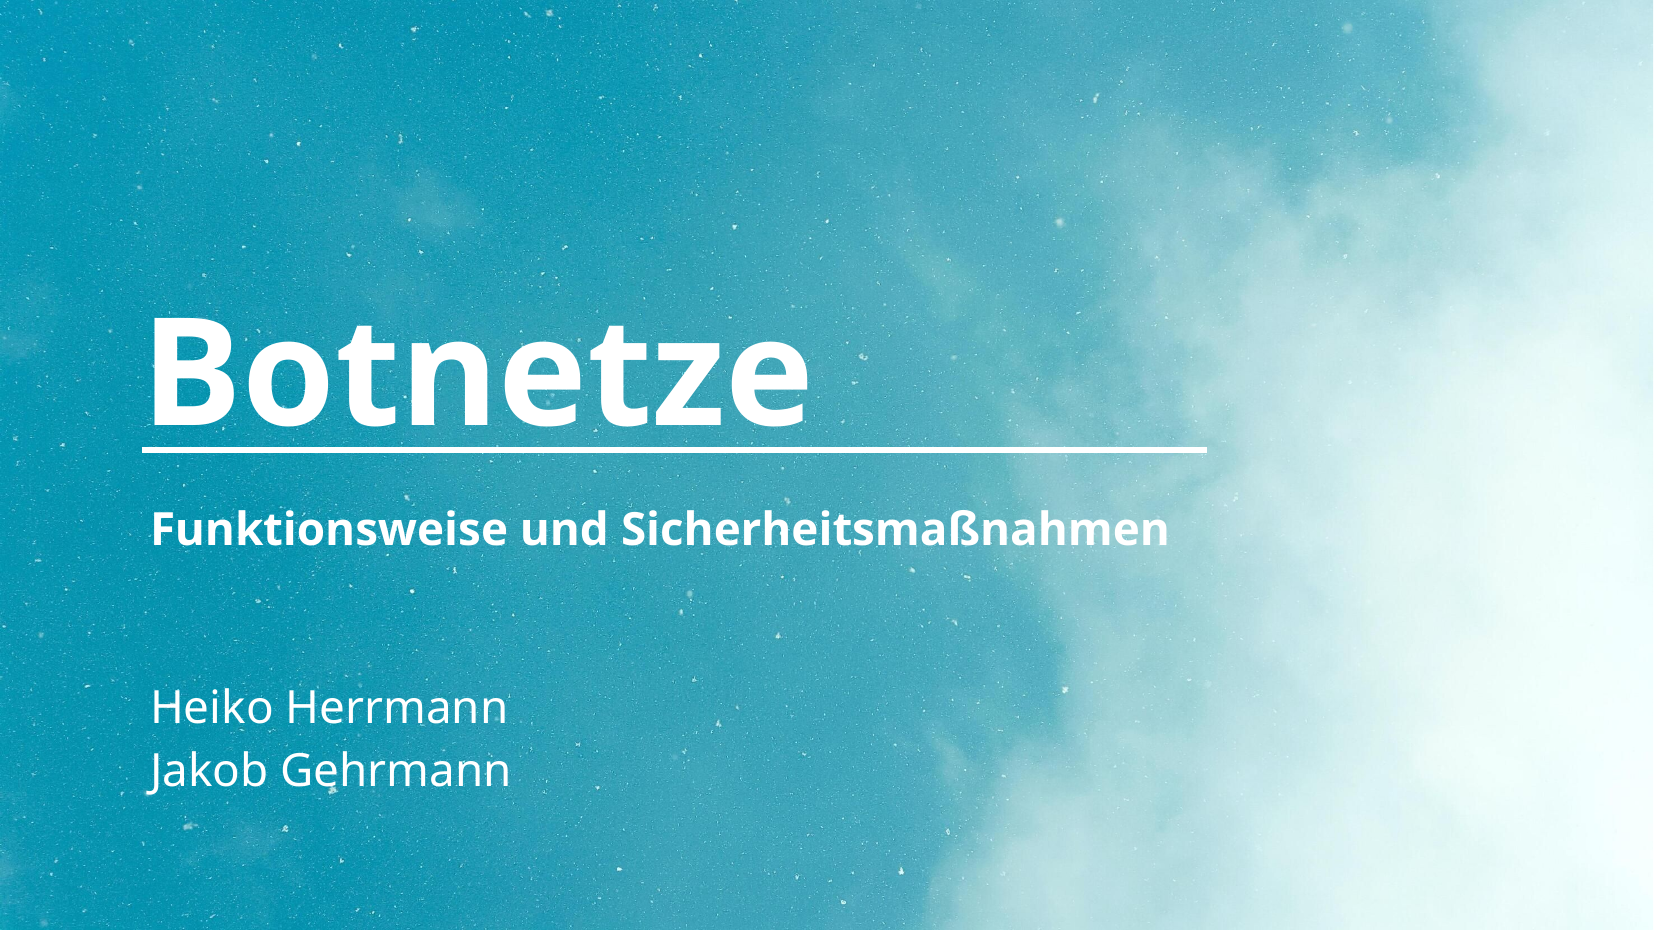

# Botnetze
Funktionsweise und Sicherheitsmaßnahmen
Heiko Herrmann
Jakob Gehrmann